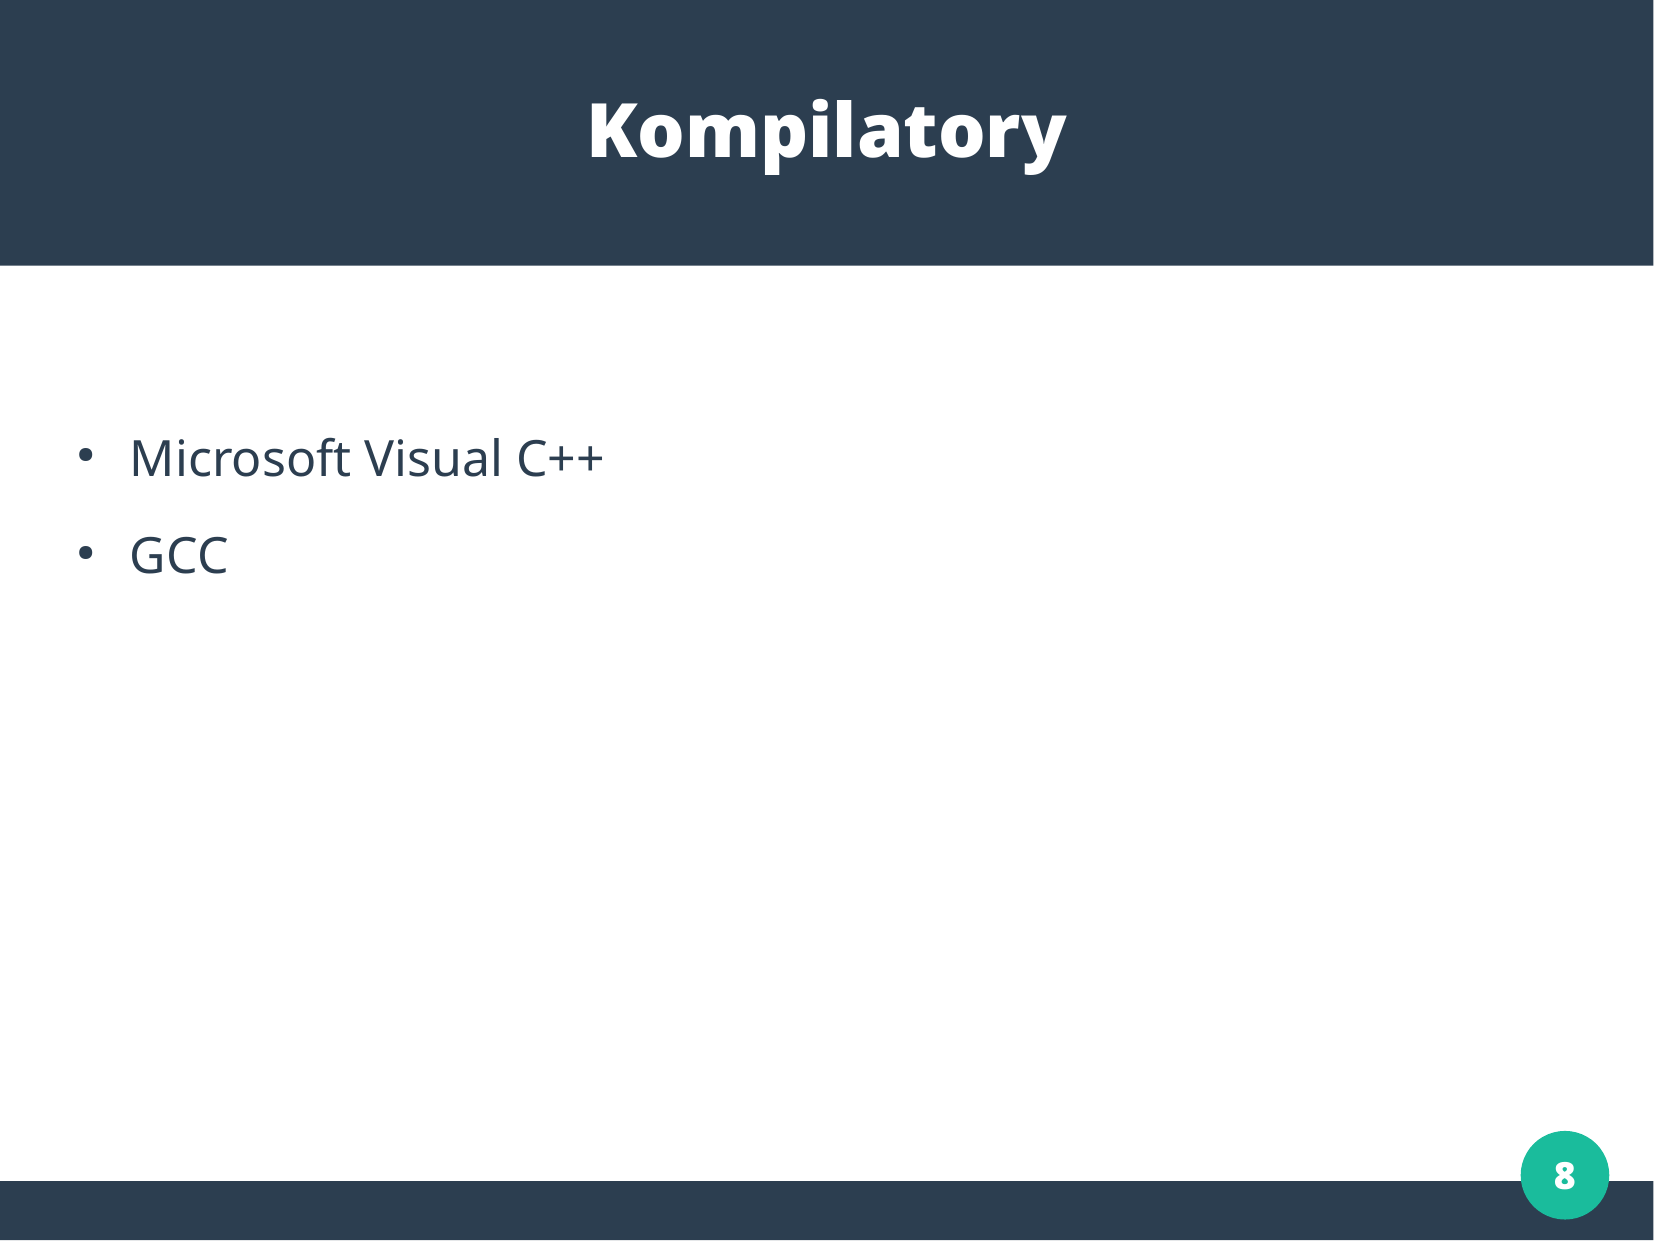

# Kompilatory
Microsoft Visual C++
GCC
8